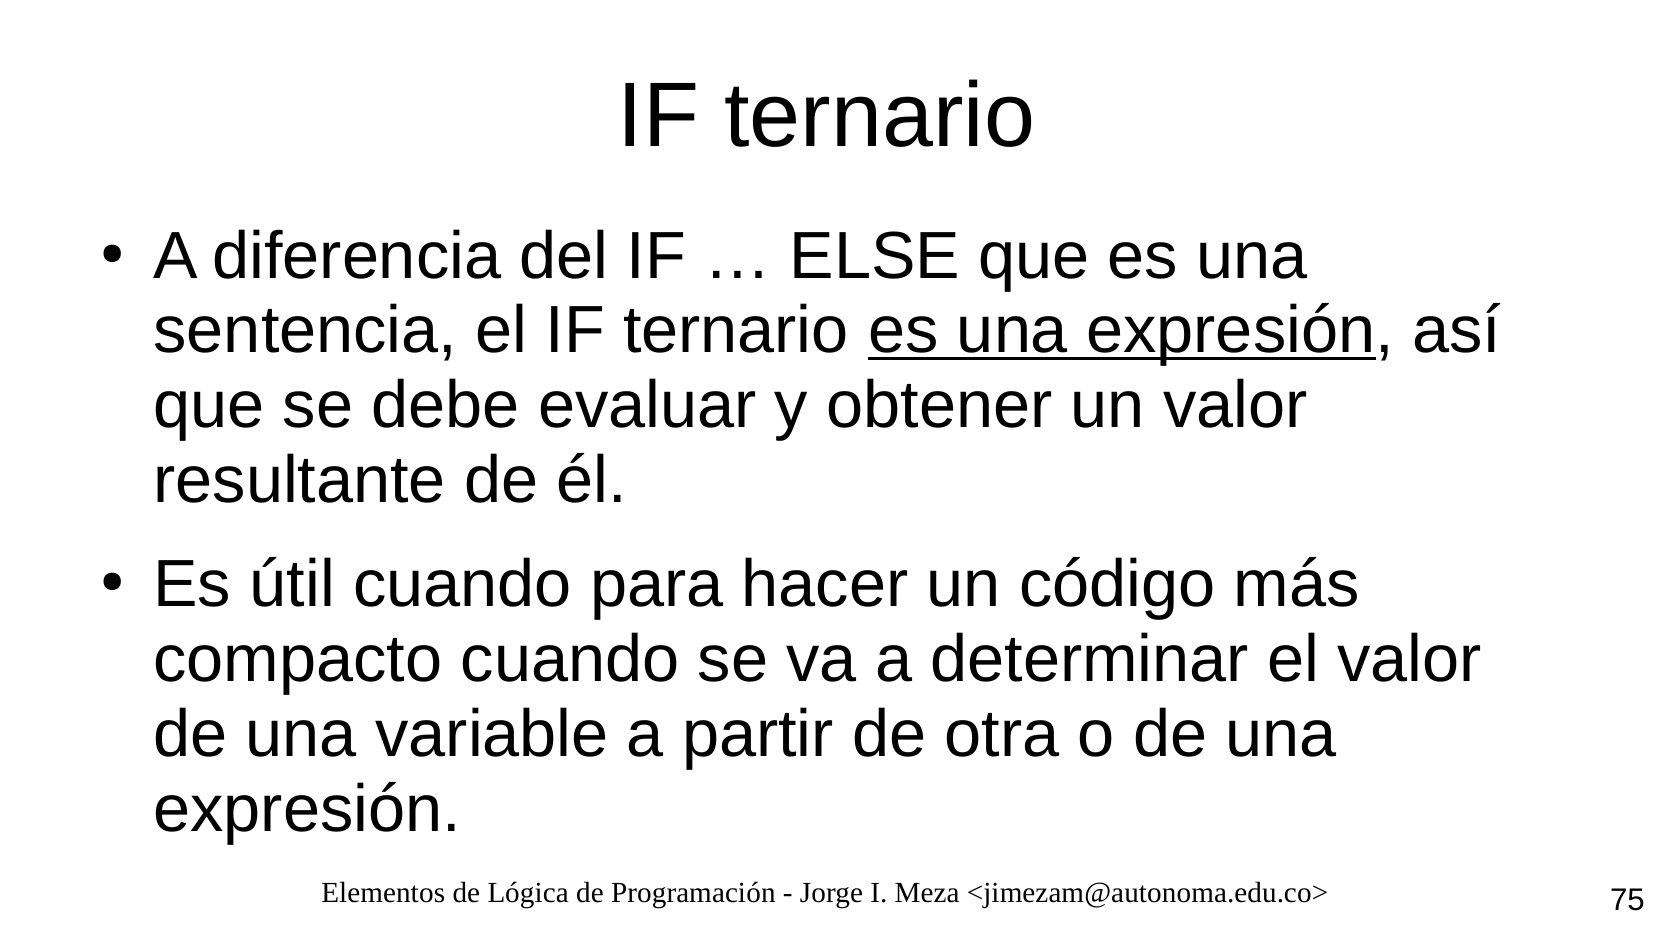

# IF ternario
A diferencia del IF … ELSE que es una sentencia, el IF ternario es una expresión, así que se debe evaluar y obtener un valor resultante de él.
Es útil cuando para hacer un código más compacto cuando se va a determinar el valor de una variable a partir de otra o de una expresión.
Elementos de Lógica de Programación - Jorge I. Meza <jimezam@autonoma.edu.co>